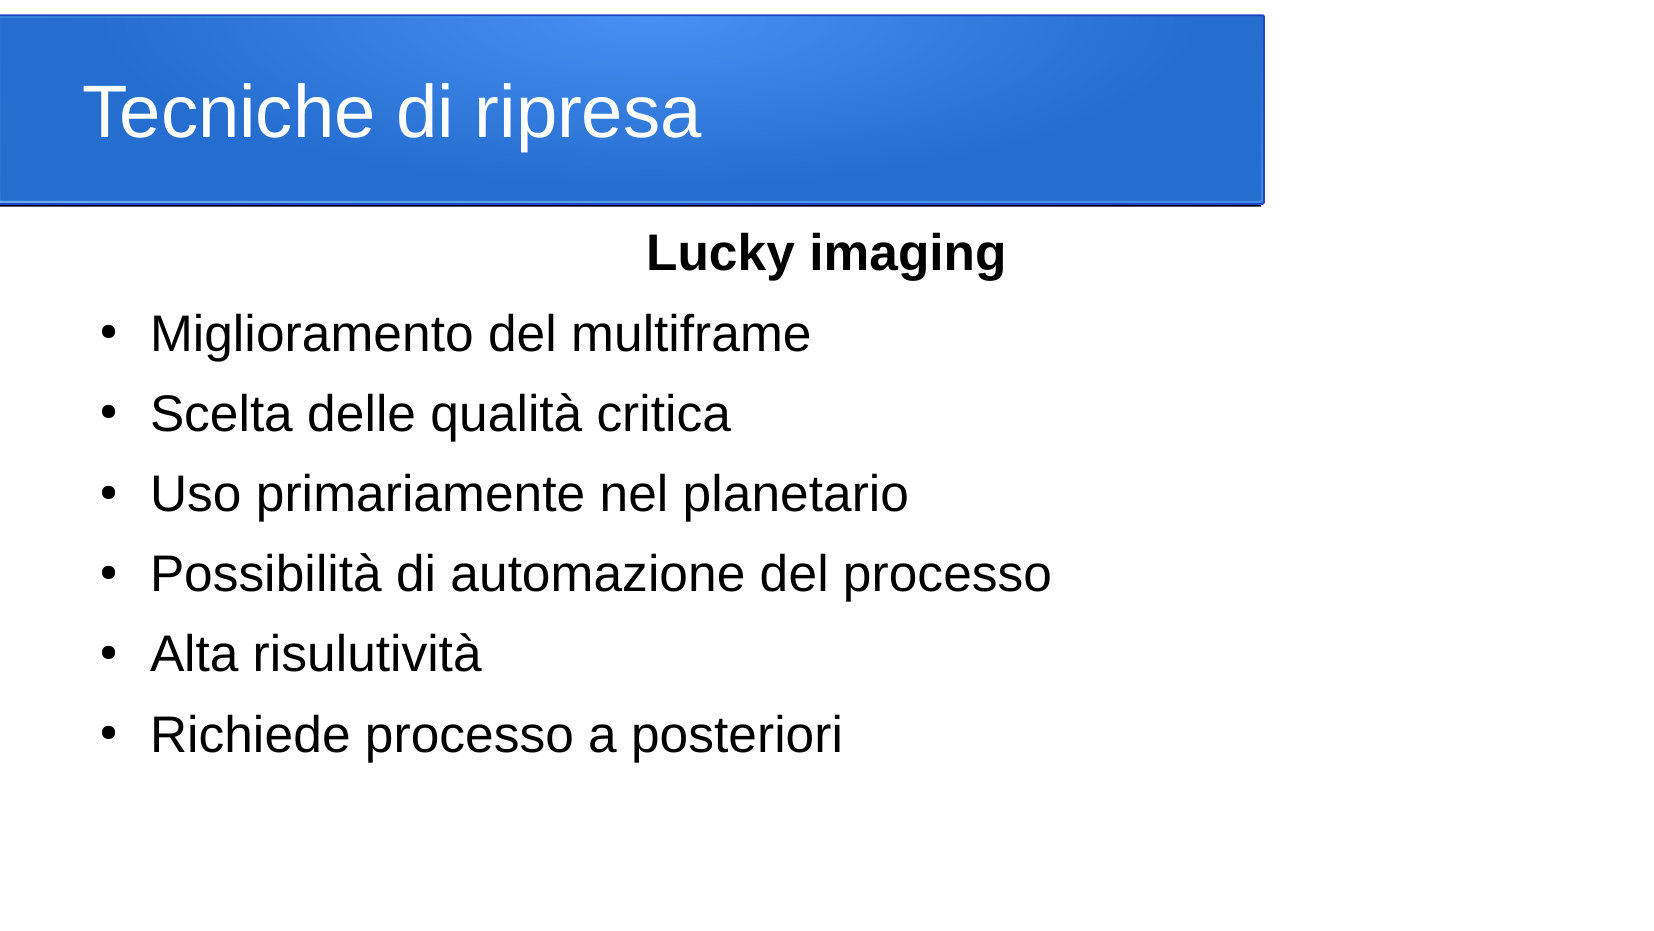

# Tecniche di ripresa
Lucky imaging
Miglioramento del multiframe
Scelta delle qualità critica
Uso primariamente nel planetario
Possibilità di automazione del processo
Alta risulutività
Richiede processo a posteriori